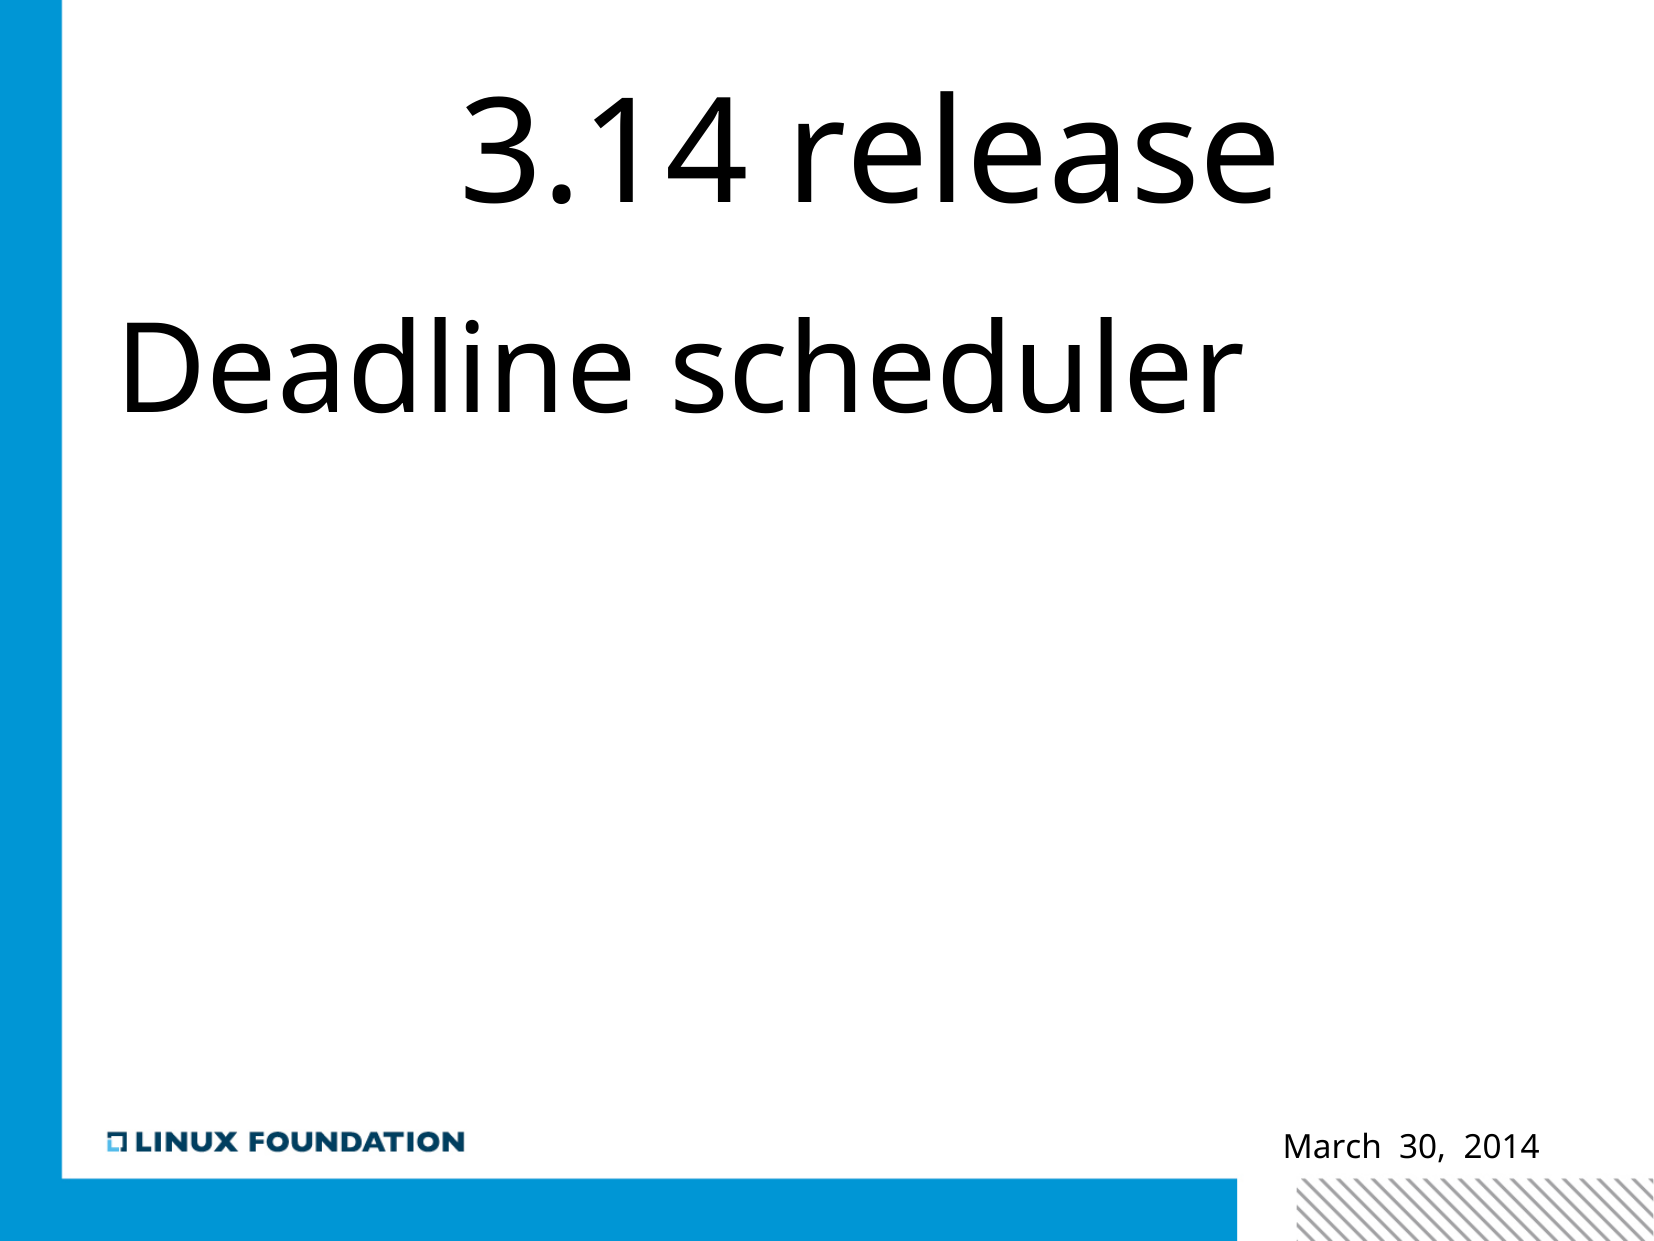

3.14 release
Deadline scheduler
March 30, 2014